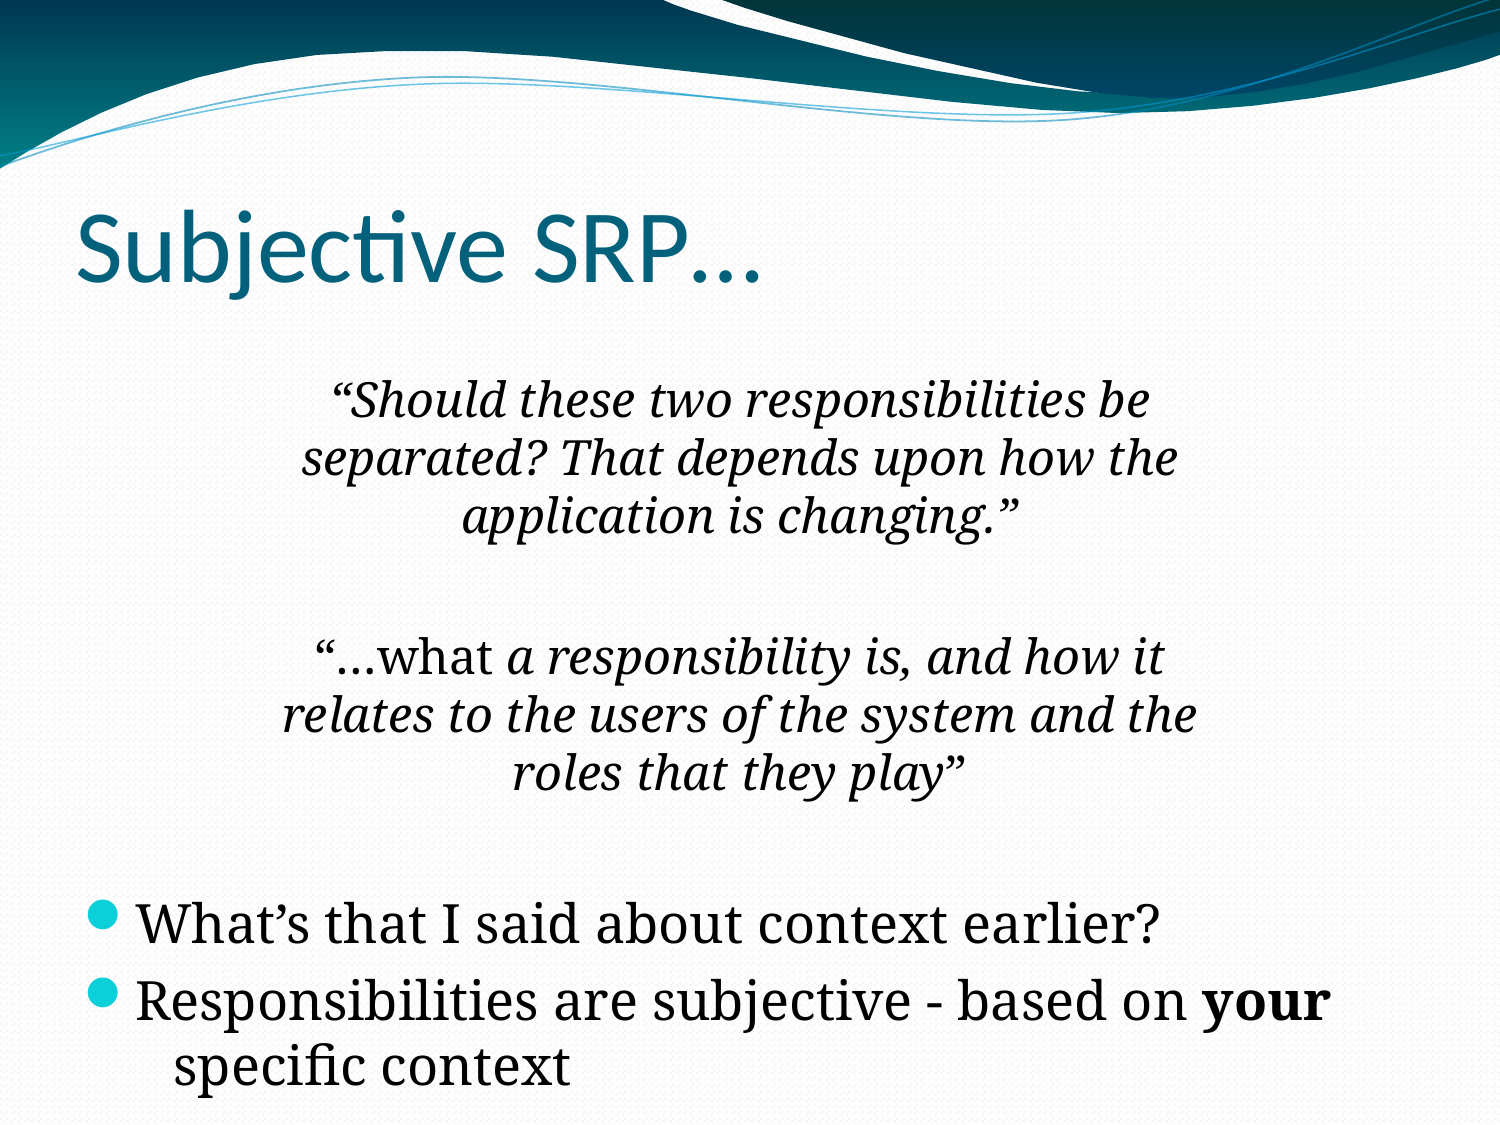

# Subjective SRP…
“Should these two responsibilities be separated? That depends upon how the application is changing.”
“…what a responsibility is, and how it relates to the users of the system and the roles that they play”
What’s that I said about context earlier?
Responsibilities are subjective - based on your specific context